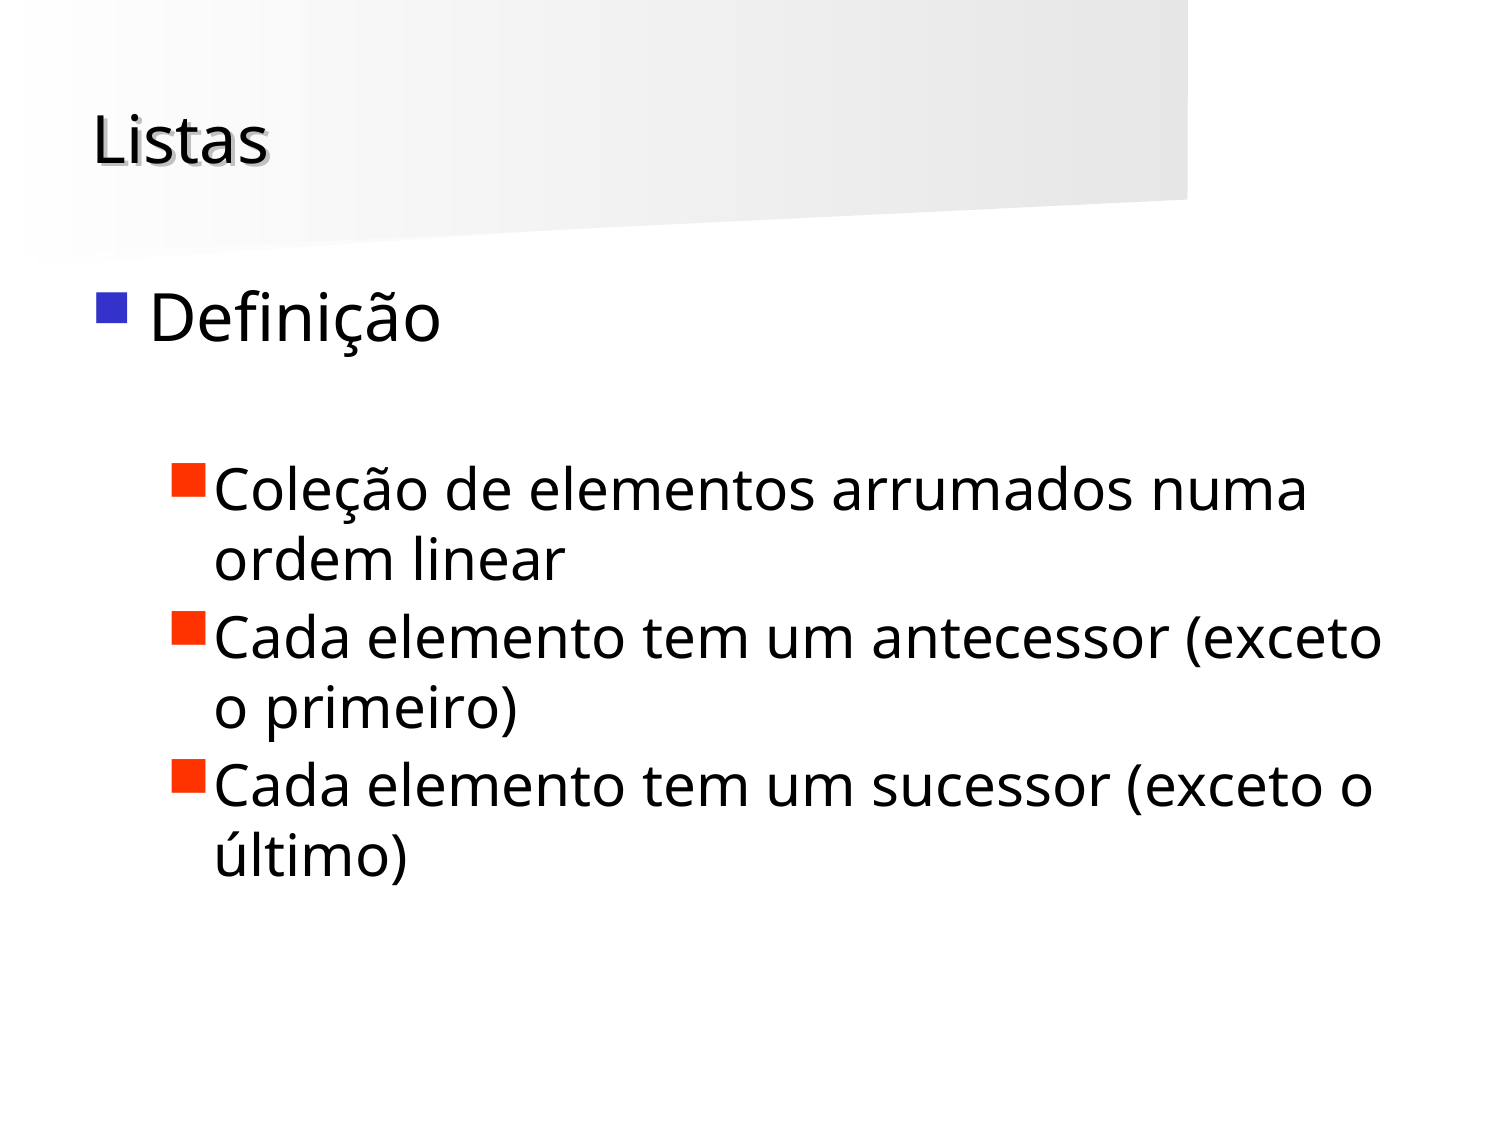

# Listas
Definição
Coleção de elementos arrumados numa ordem linear
Cada elemento tem um antecessor (exceto o primeiro)
Cada elemento tem um sucessor (exceto o último)